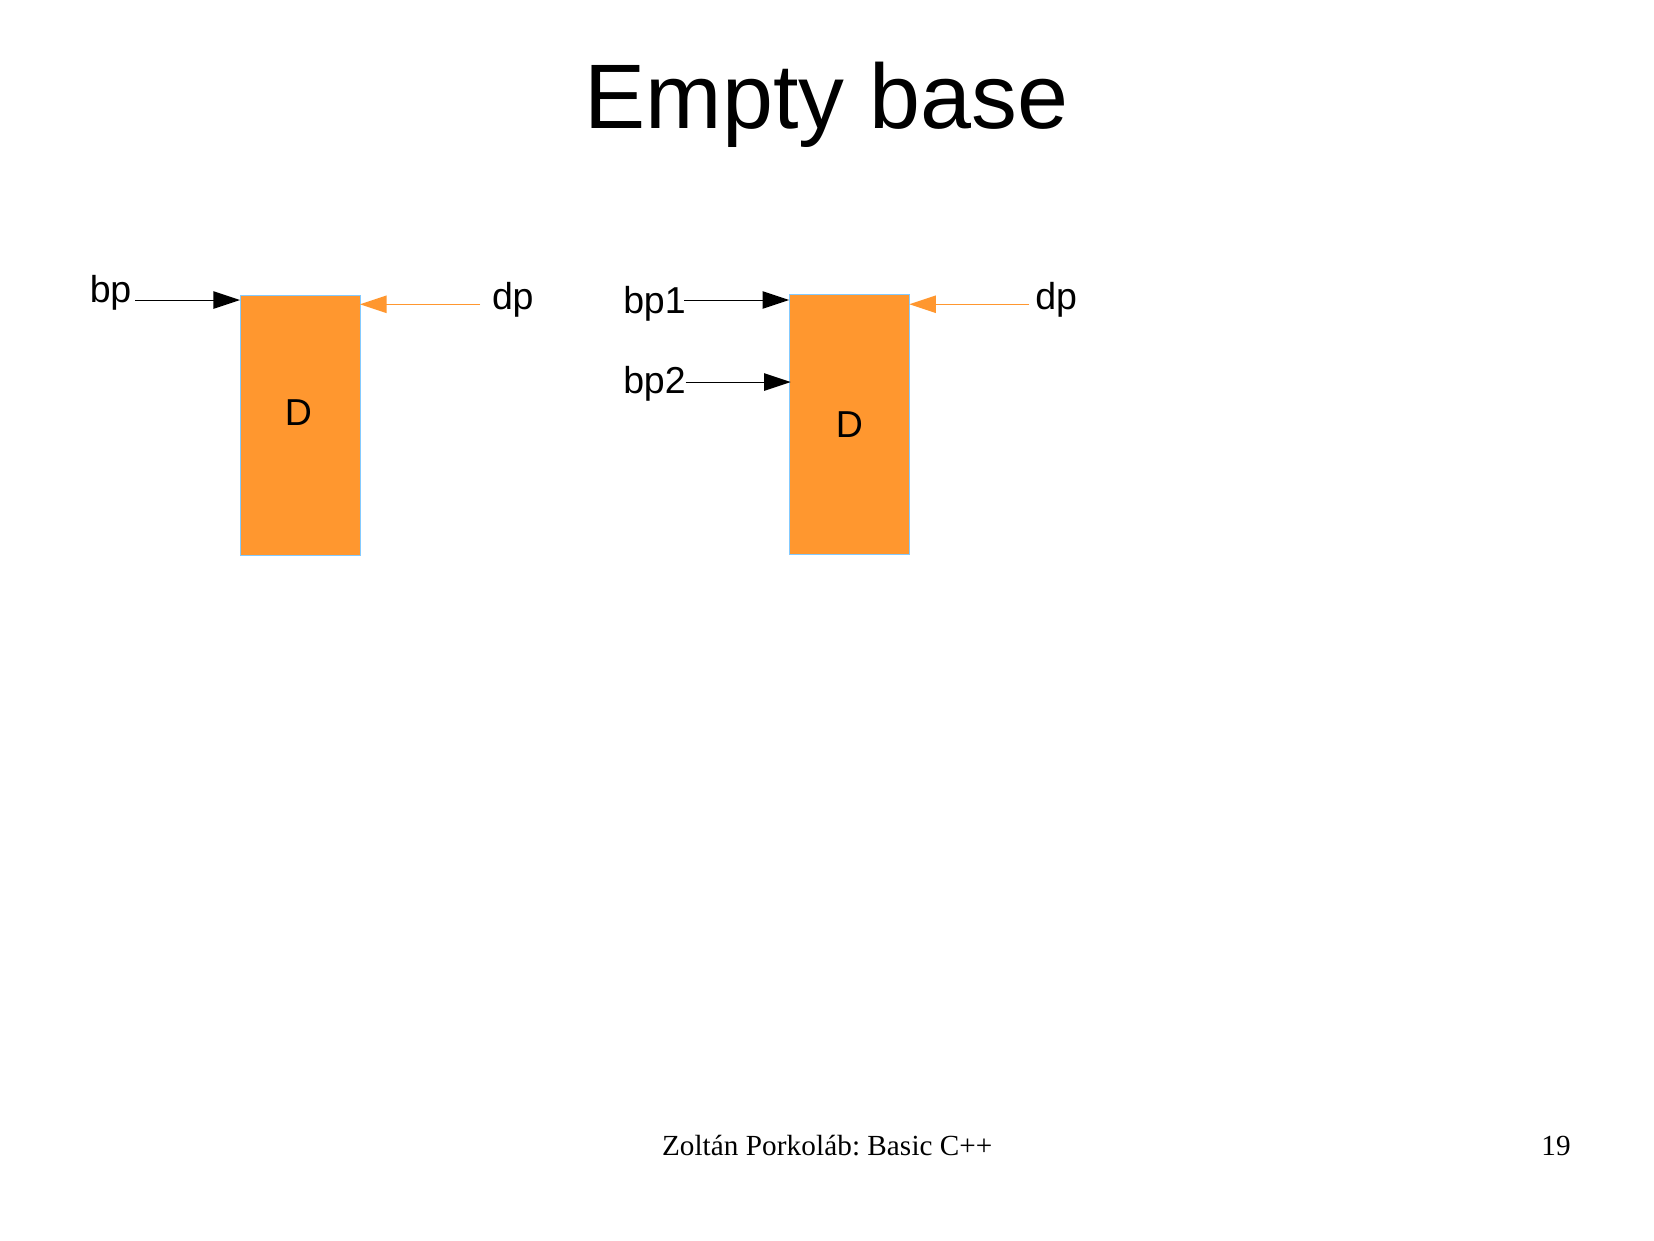

# Empty base
bp
dp
dp
bp1
D
bp2
D
Zoltán Porkoláb: Basic C++
19